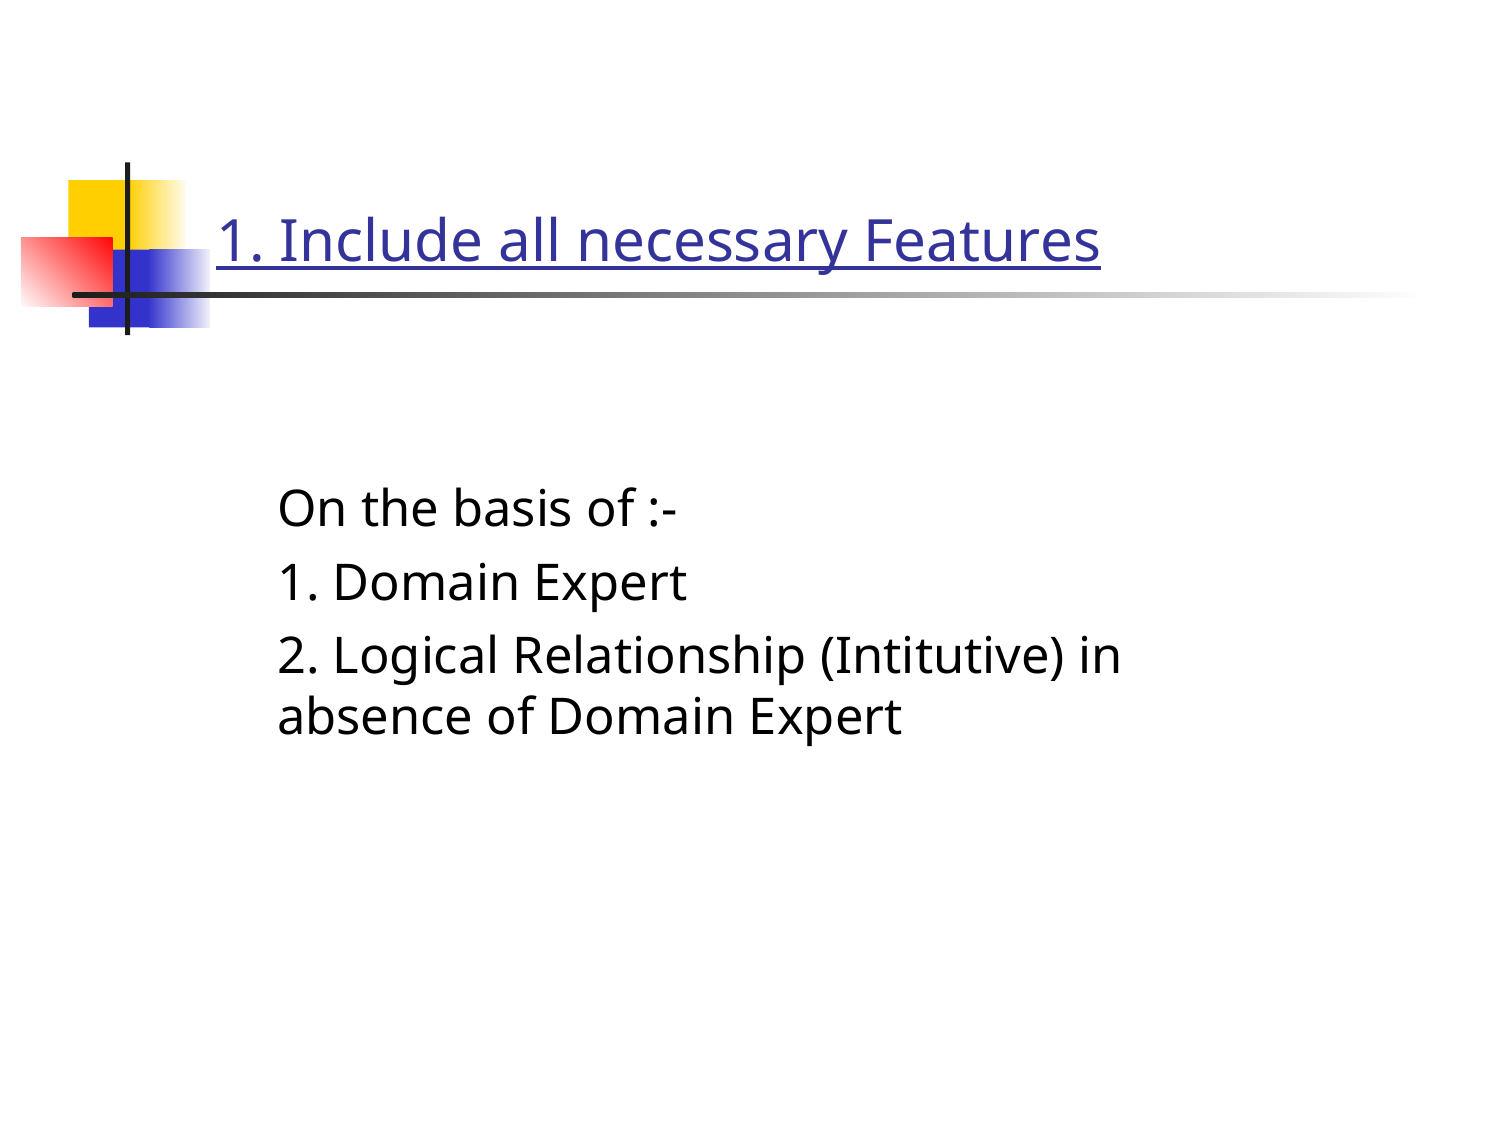

# 1. Include all necessary Features
On the basis of :-
1. Domain Expert
2. Logical Relationship (Intitutive) in absence of Domain Expert